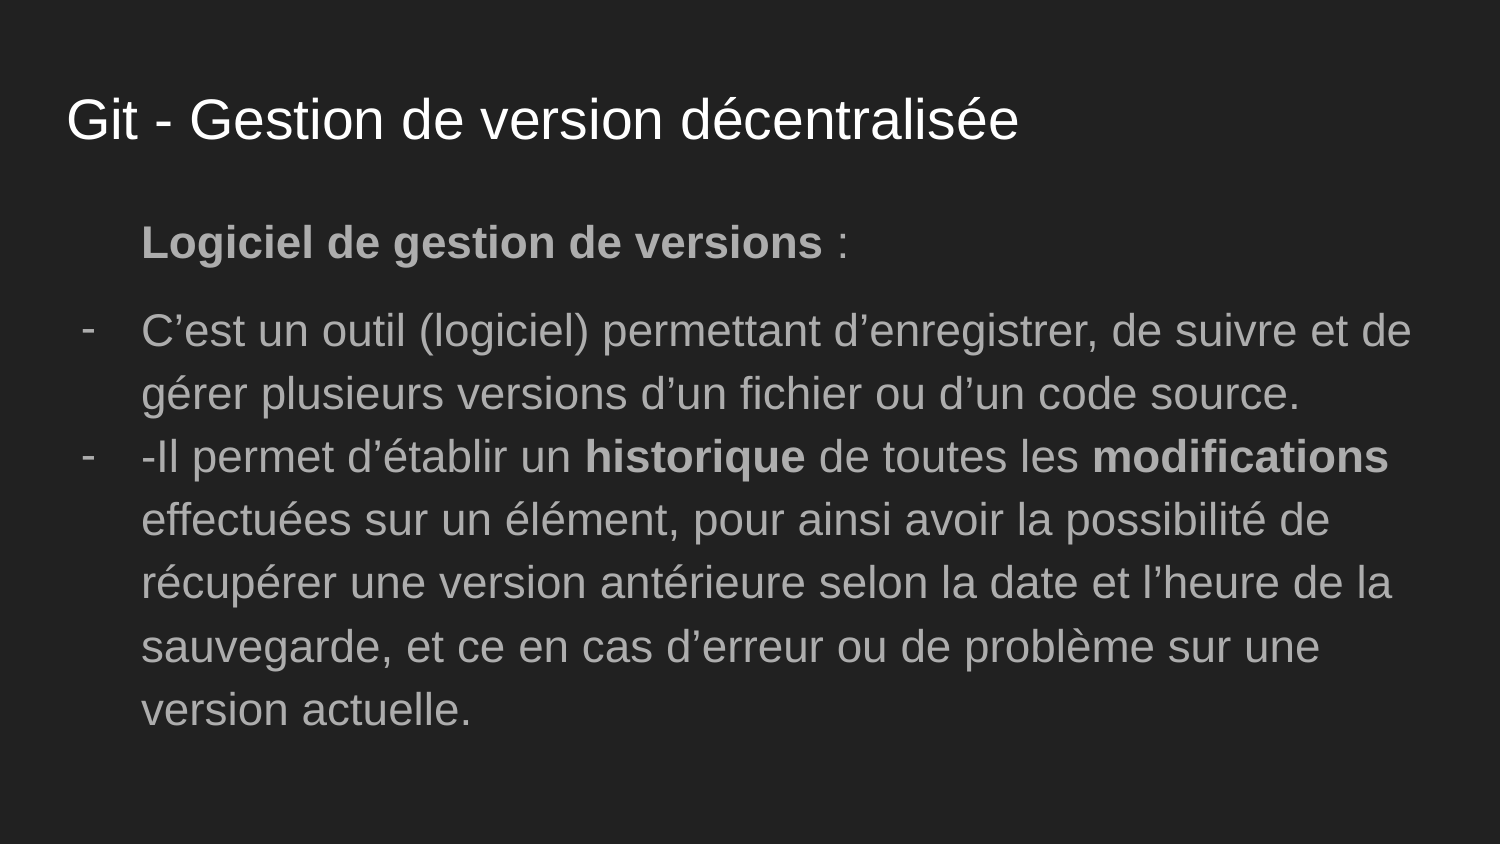

# Git - Gestion de version décentralisée
Logiciel de gestion de versions :
C’est un outil (logiciel) permettant d’enregistrer, de suivre et de gérer plusieurs versions d’un fichier ou d’un code source.
-Il permet d’établir un historique de toutes les modifications effectuées sur un élément, pour ainsi avoir la possibilité de récupérer une version antérieure selon la date et l’heure de la sauvegarde, et ce en cas d’erreur ou de problème sur une version actuelle.